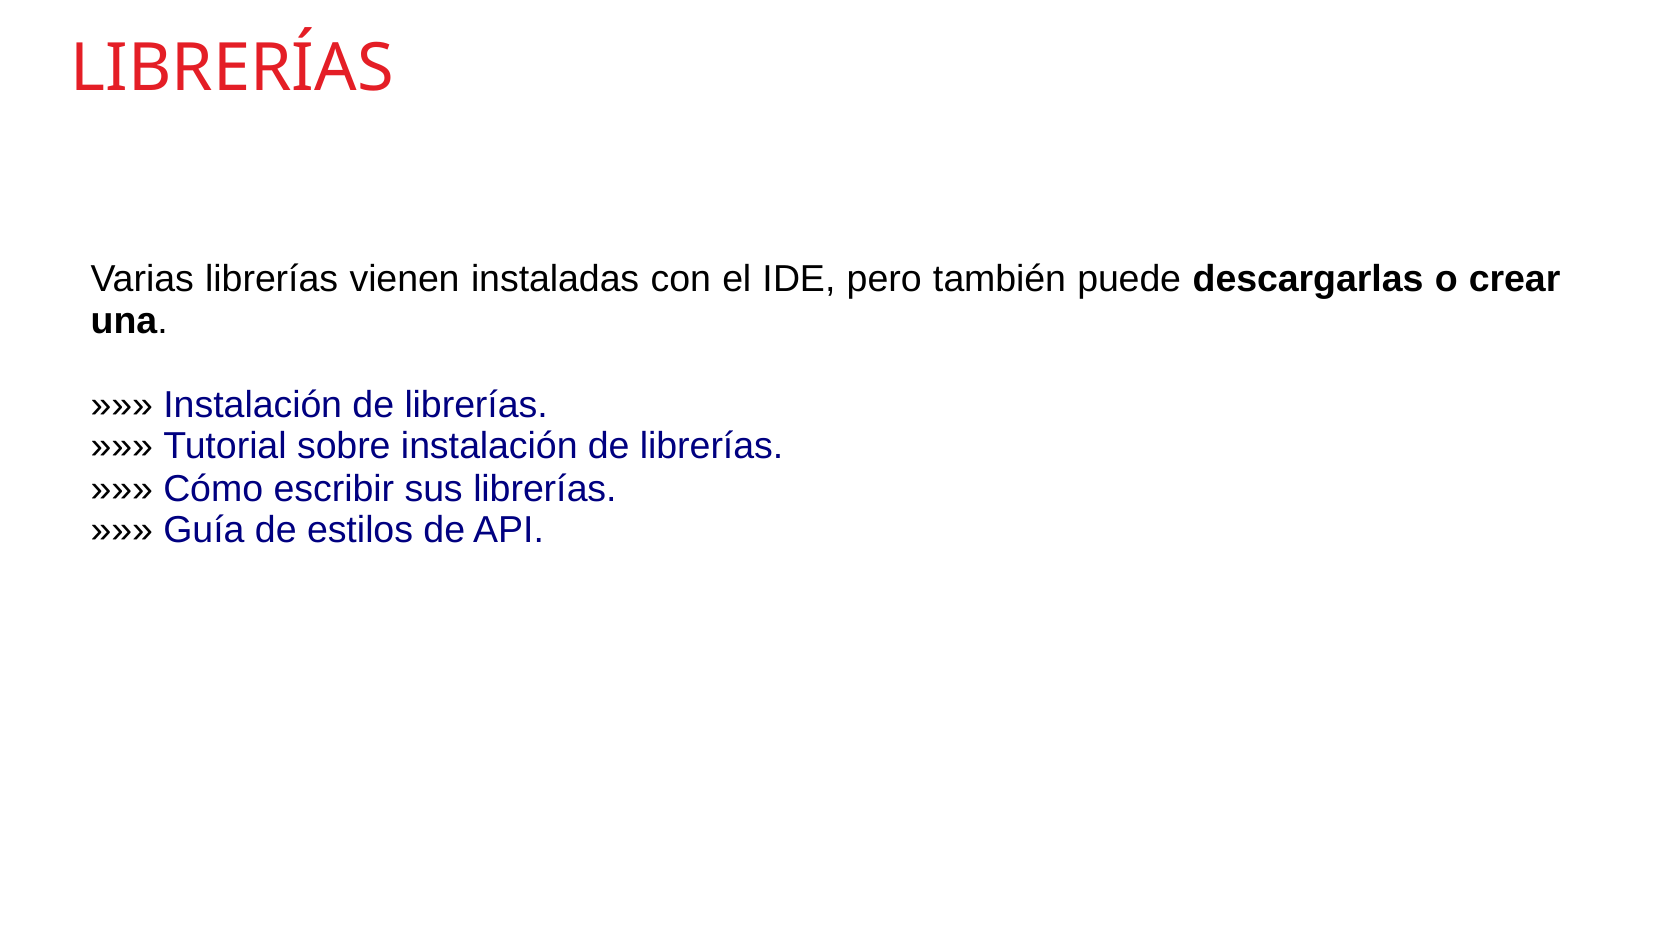

# LIBRERÍAS
Varias librerías vienen instaladas con el IDE, pero también puede descargarlas o crear una.
»»» Instalación de librerías.
»»» Tutorial sobre instalación de librerías.
»»» Cómo escribir sus librerías.
»»» Guía de estilos de API.